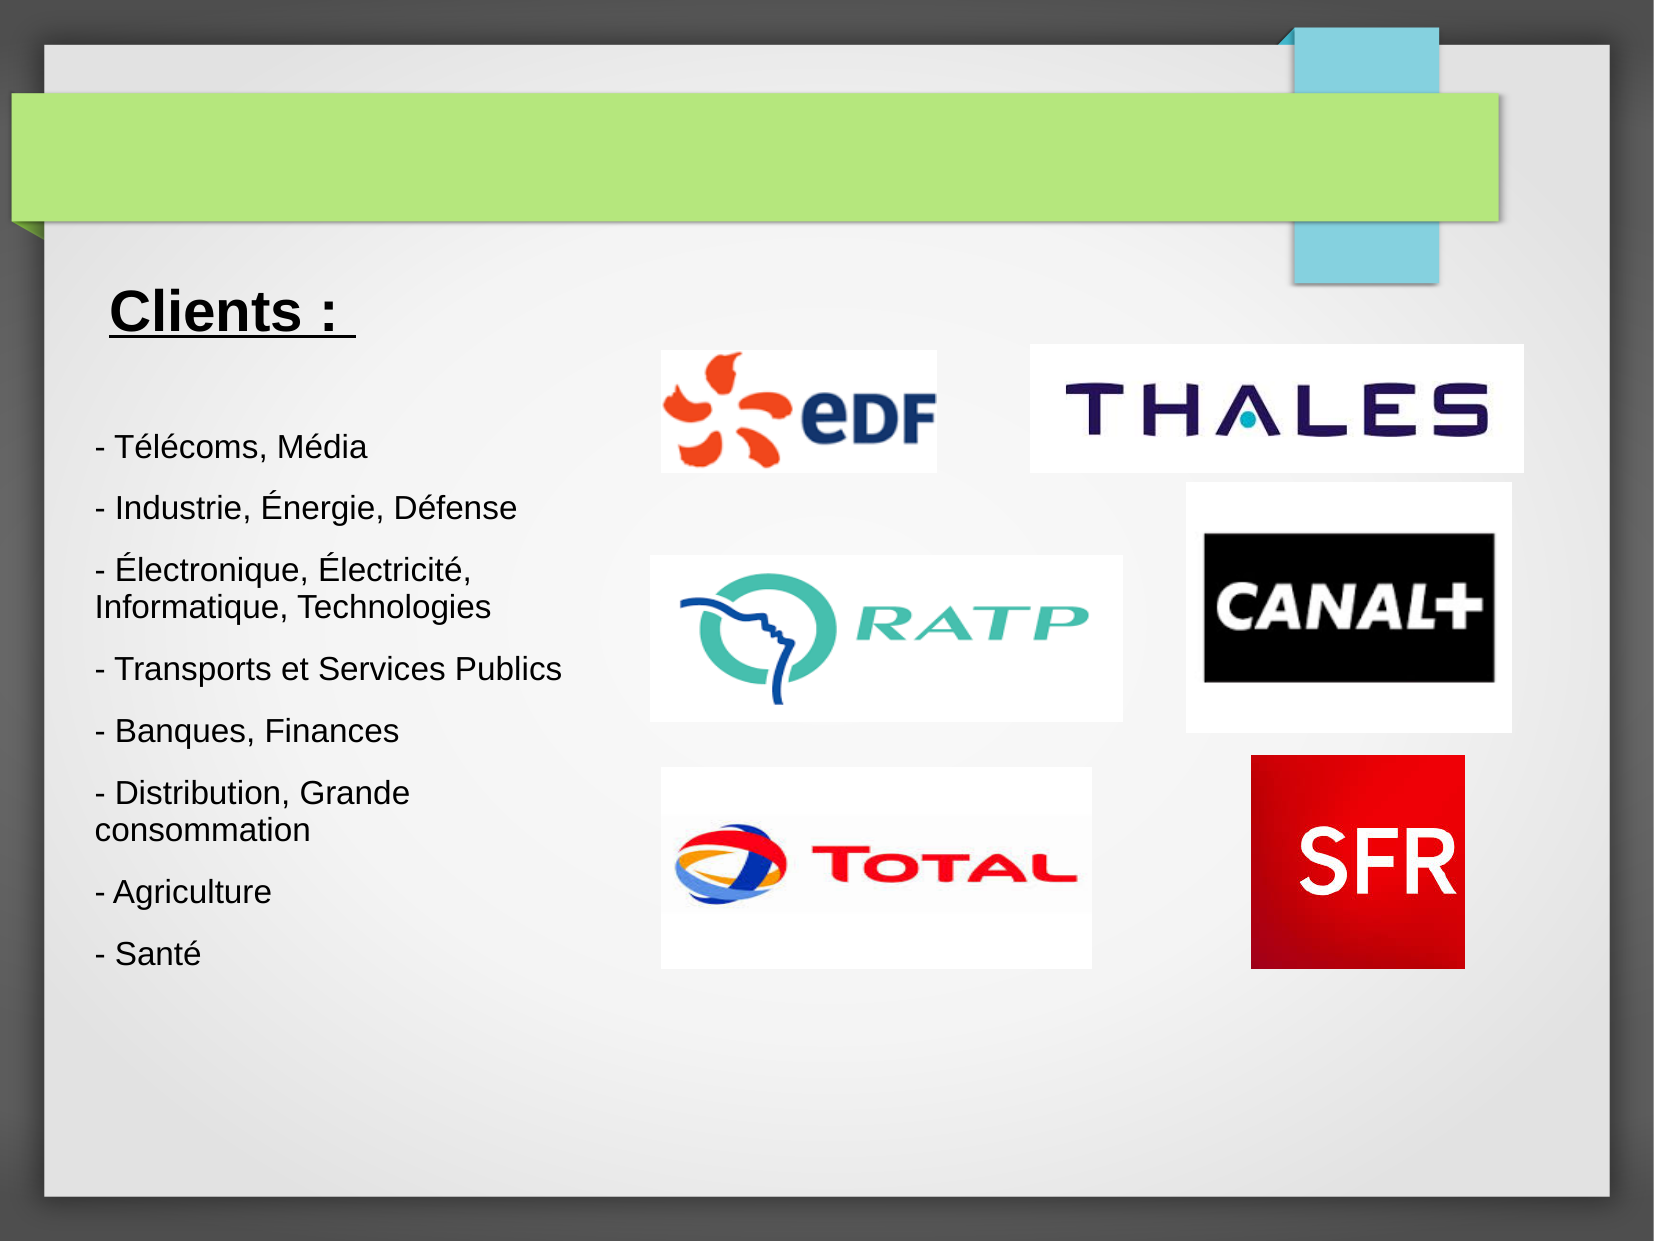

Clients :
- Télécoms, Média
- Industrie, Énergie, Défense
- Électronique, Électricité, Informatique, Technologies
- Transports et Services Publics
- Banques, Finances
- Distribution, Grande consommation
- Agriculture
- Santé